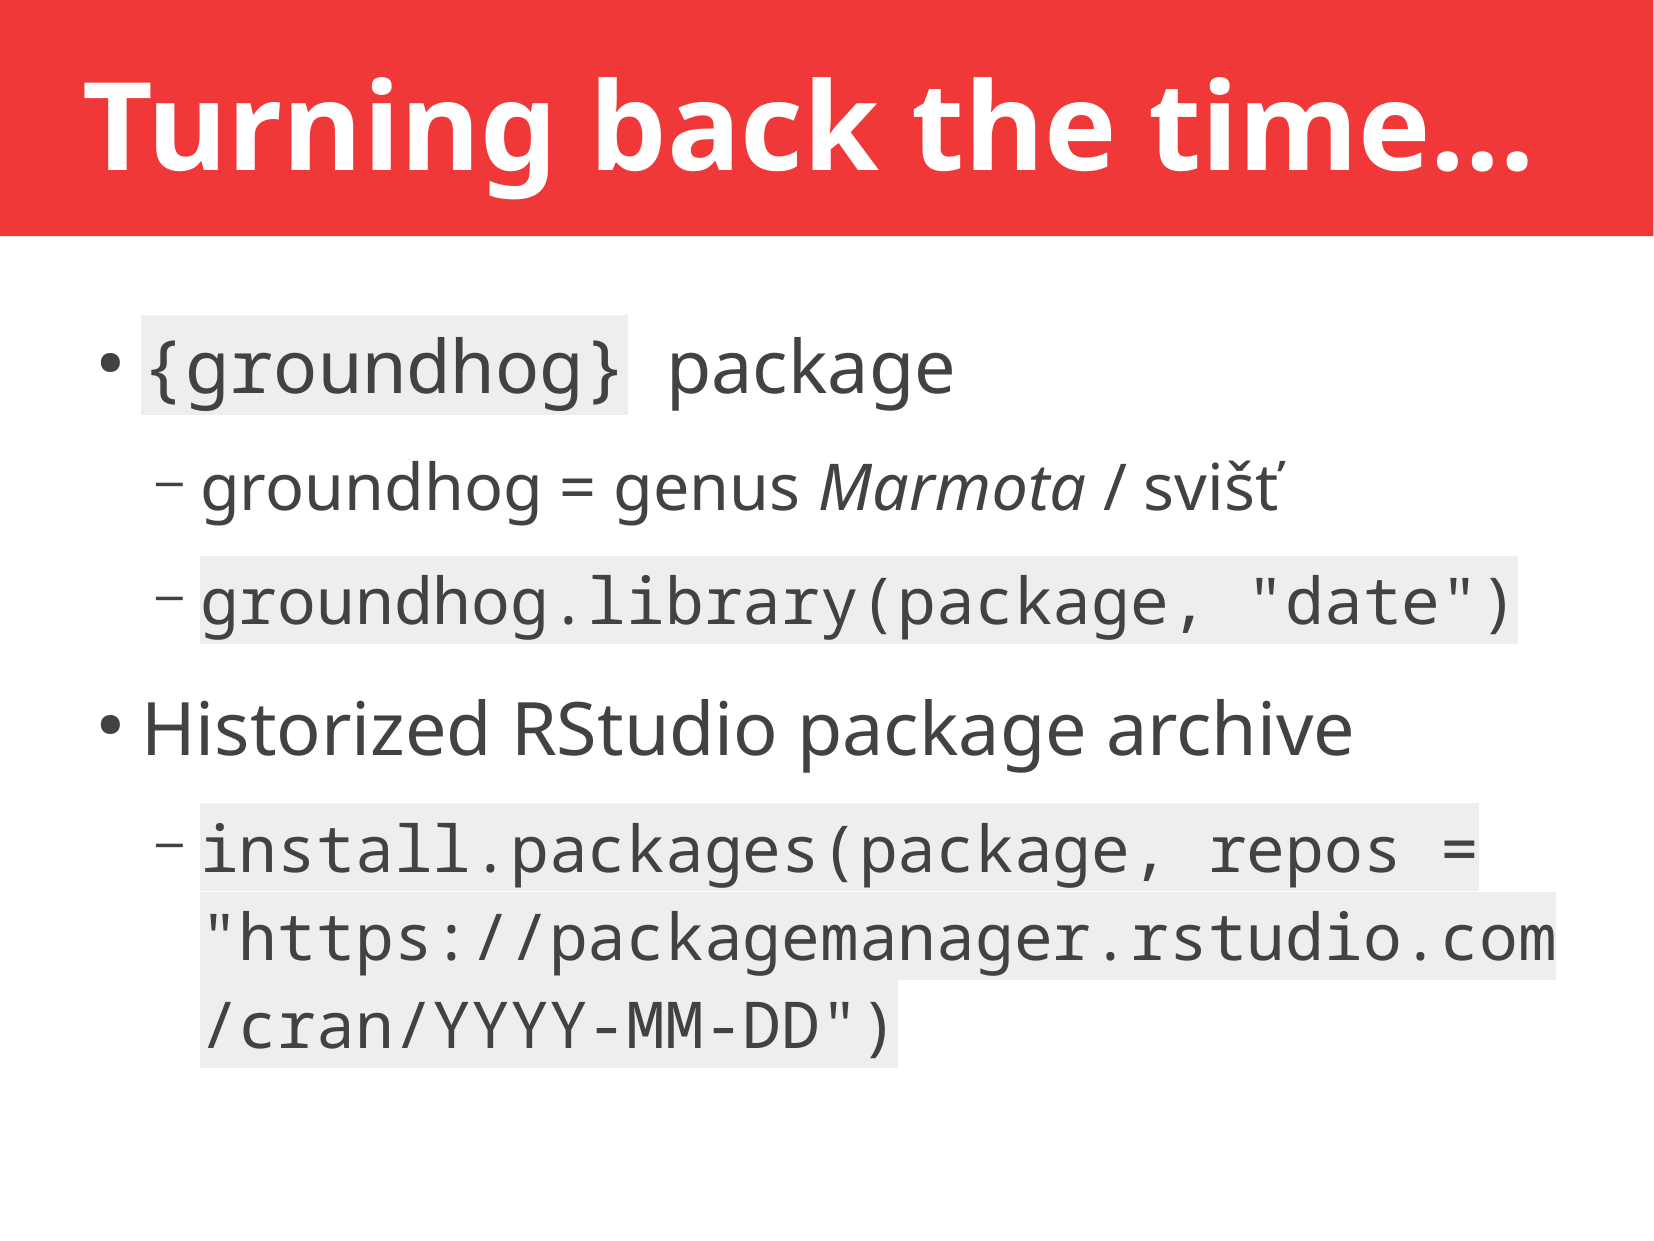

# Turning back the time…
{groundhog} package
groundhog = genus Marmota / svišť
groundhog.library(package, "date")
Historized RStudio package archive
install.packages(package, repos = "https://packagemanager.rstudio.com/cran/YYYY-MM-DD")